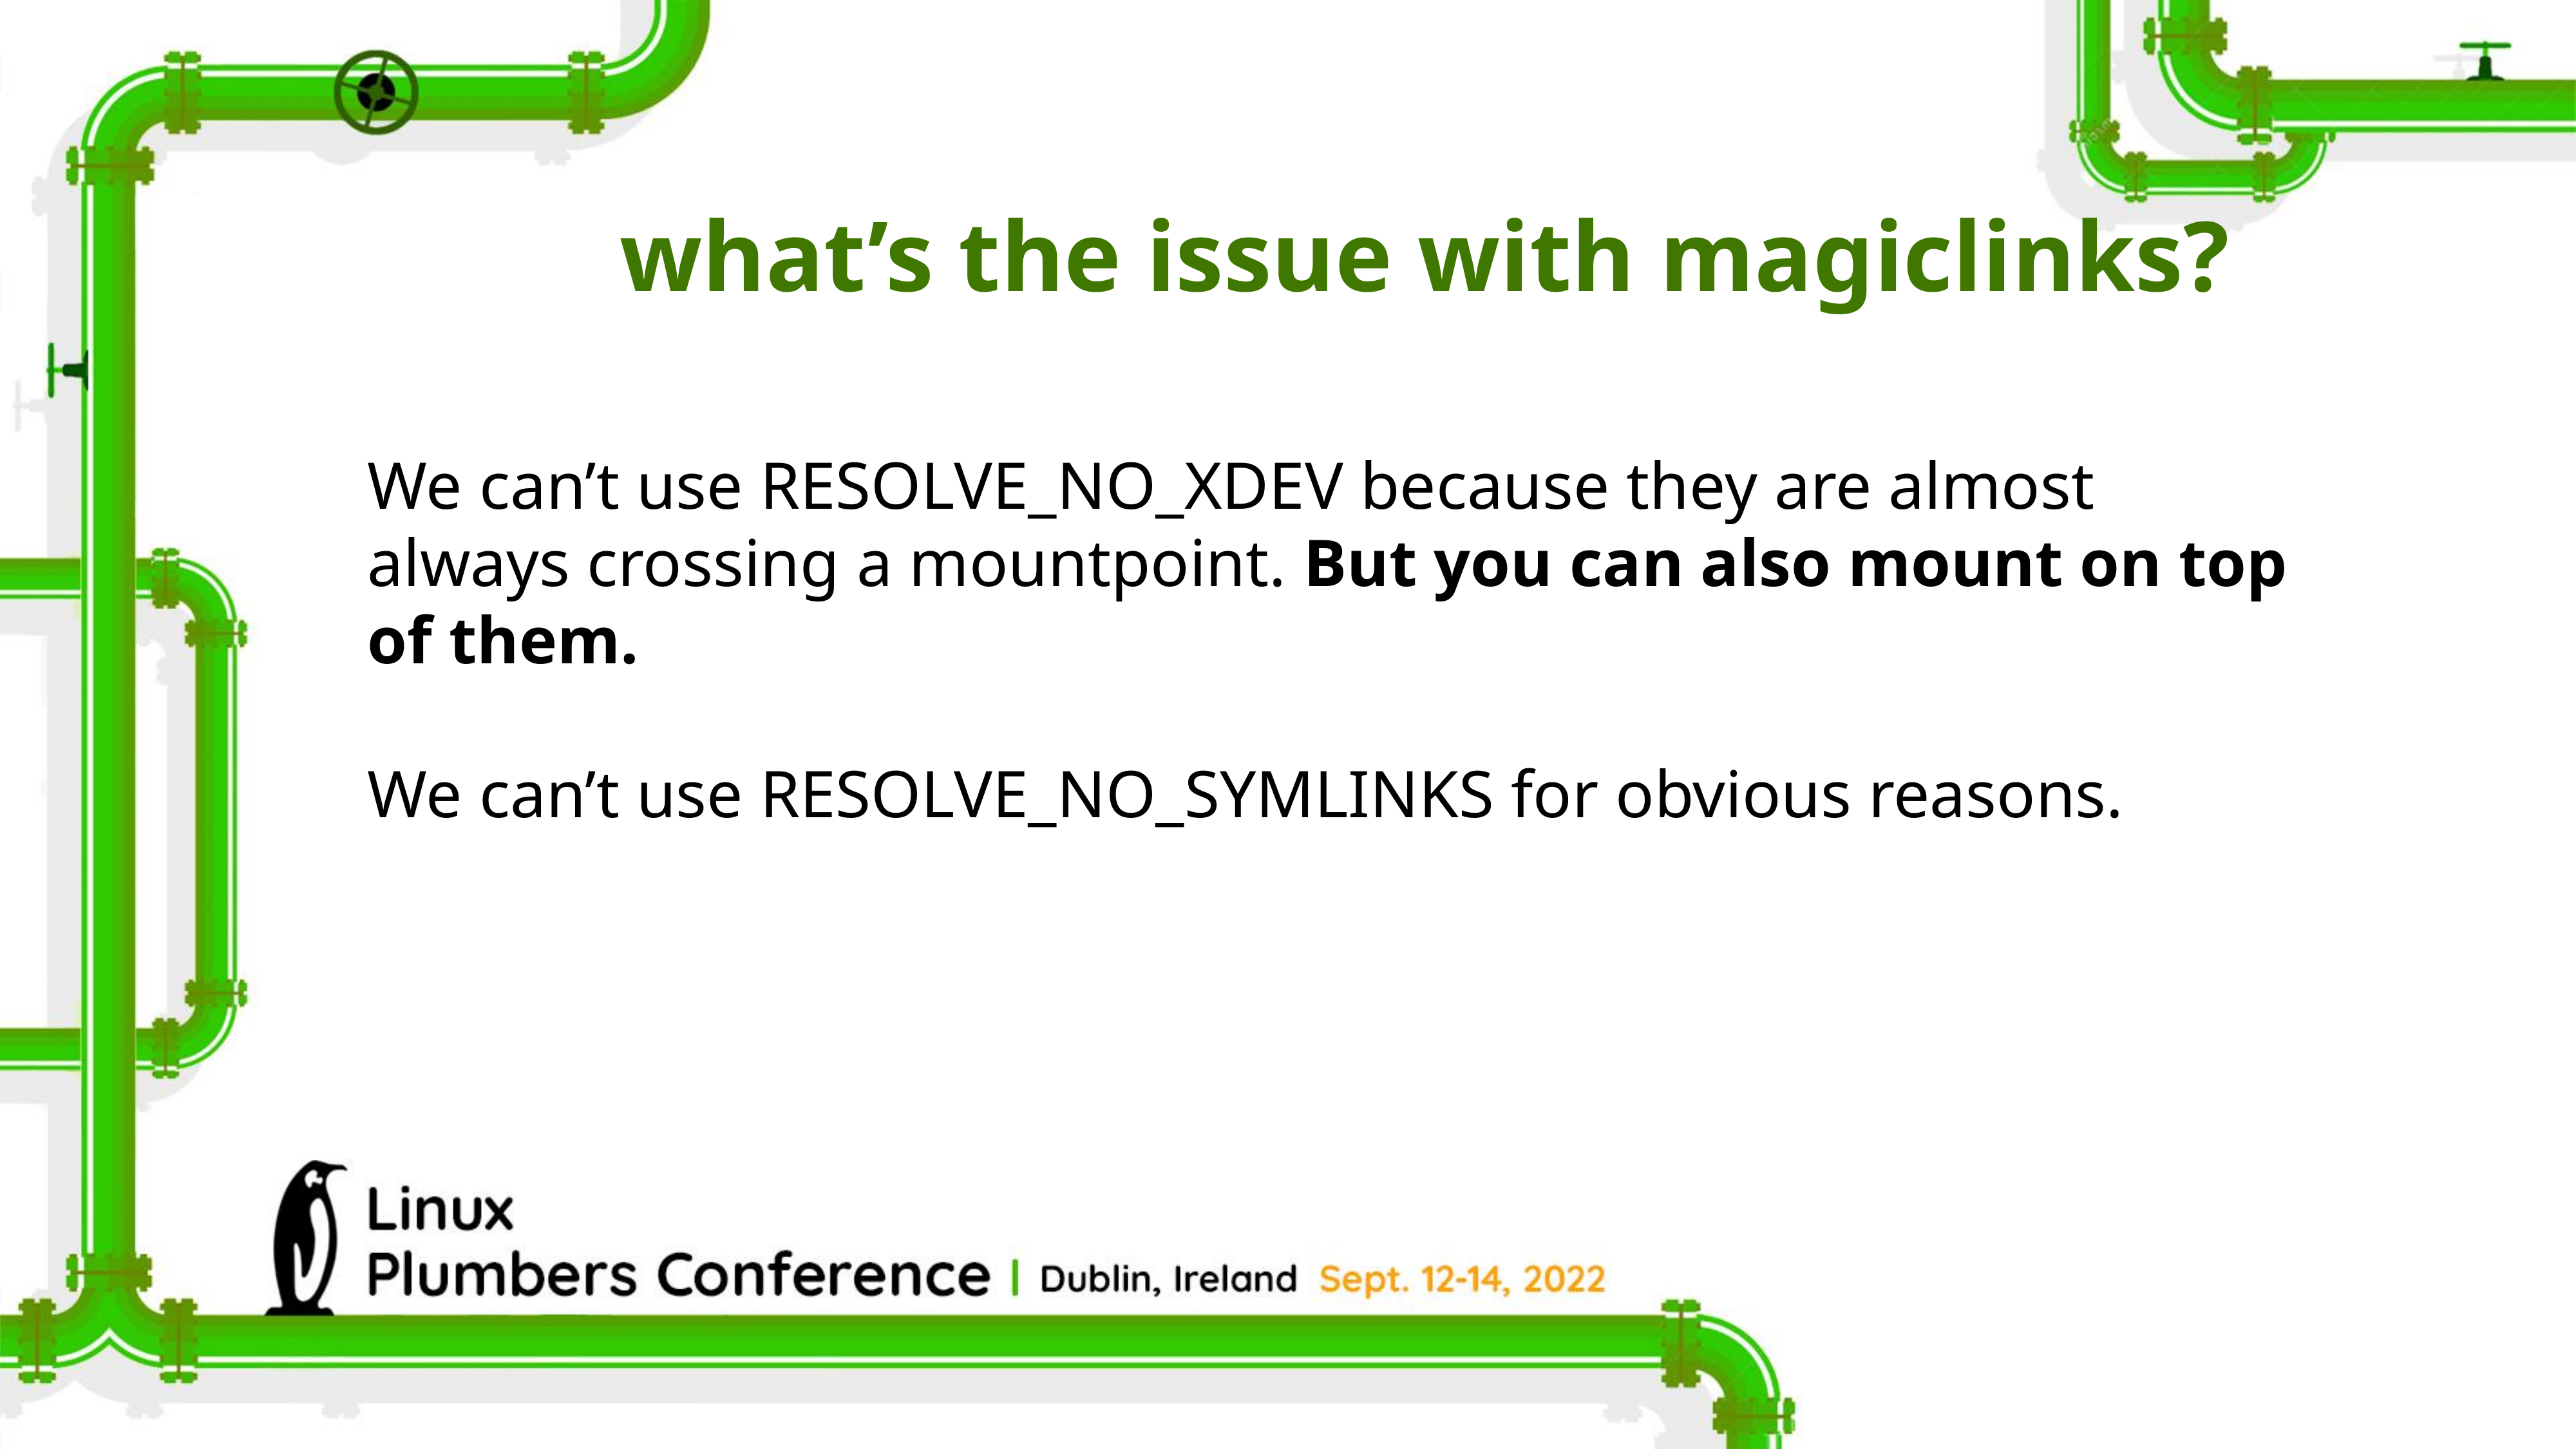

what’s the issue with magiclinks?
We can’t use RESOLVE_NO_XDEV because they are almost always crossing a mountpoint. But you can also mount on top of them.
We can’t use RESOLVE_NO_SYMLINKS for obvious reasons.